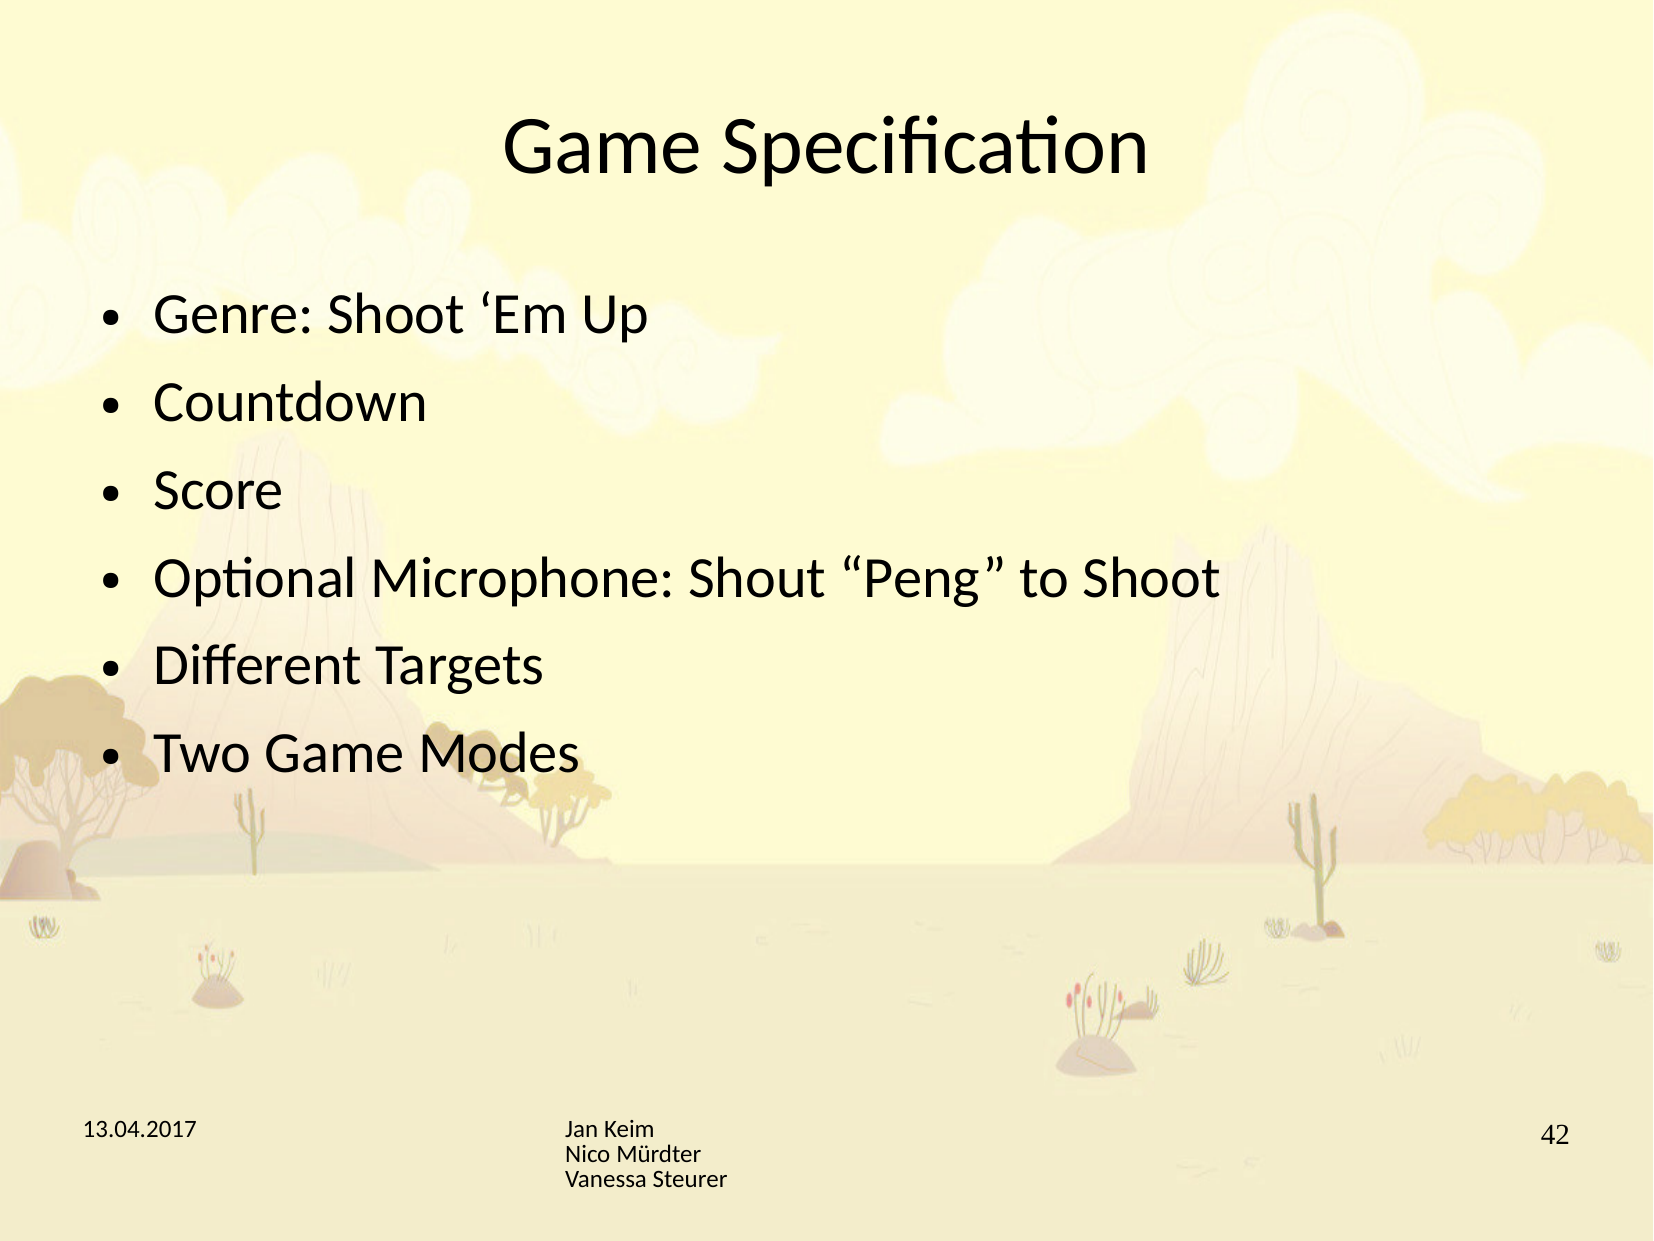

# Game Specification
Genre: Shoot ‘Em Up
Countdown
Score
Optional Microphone: Shout “Peng” to Shoot
Different Targets
Two Game Modes